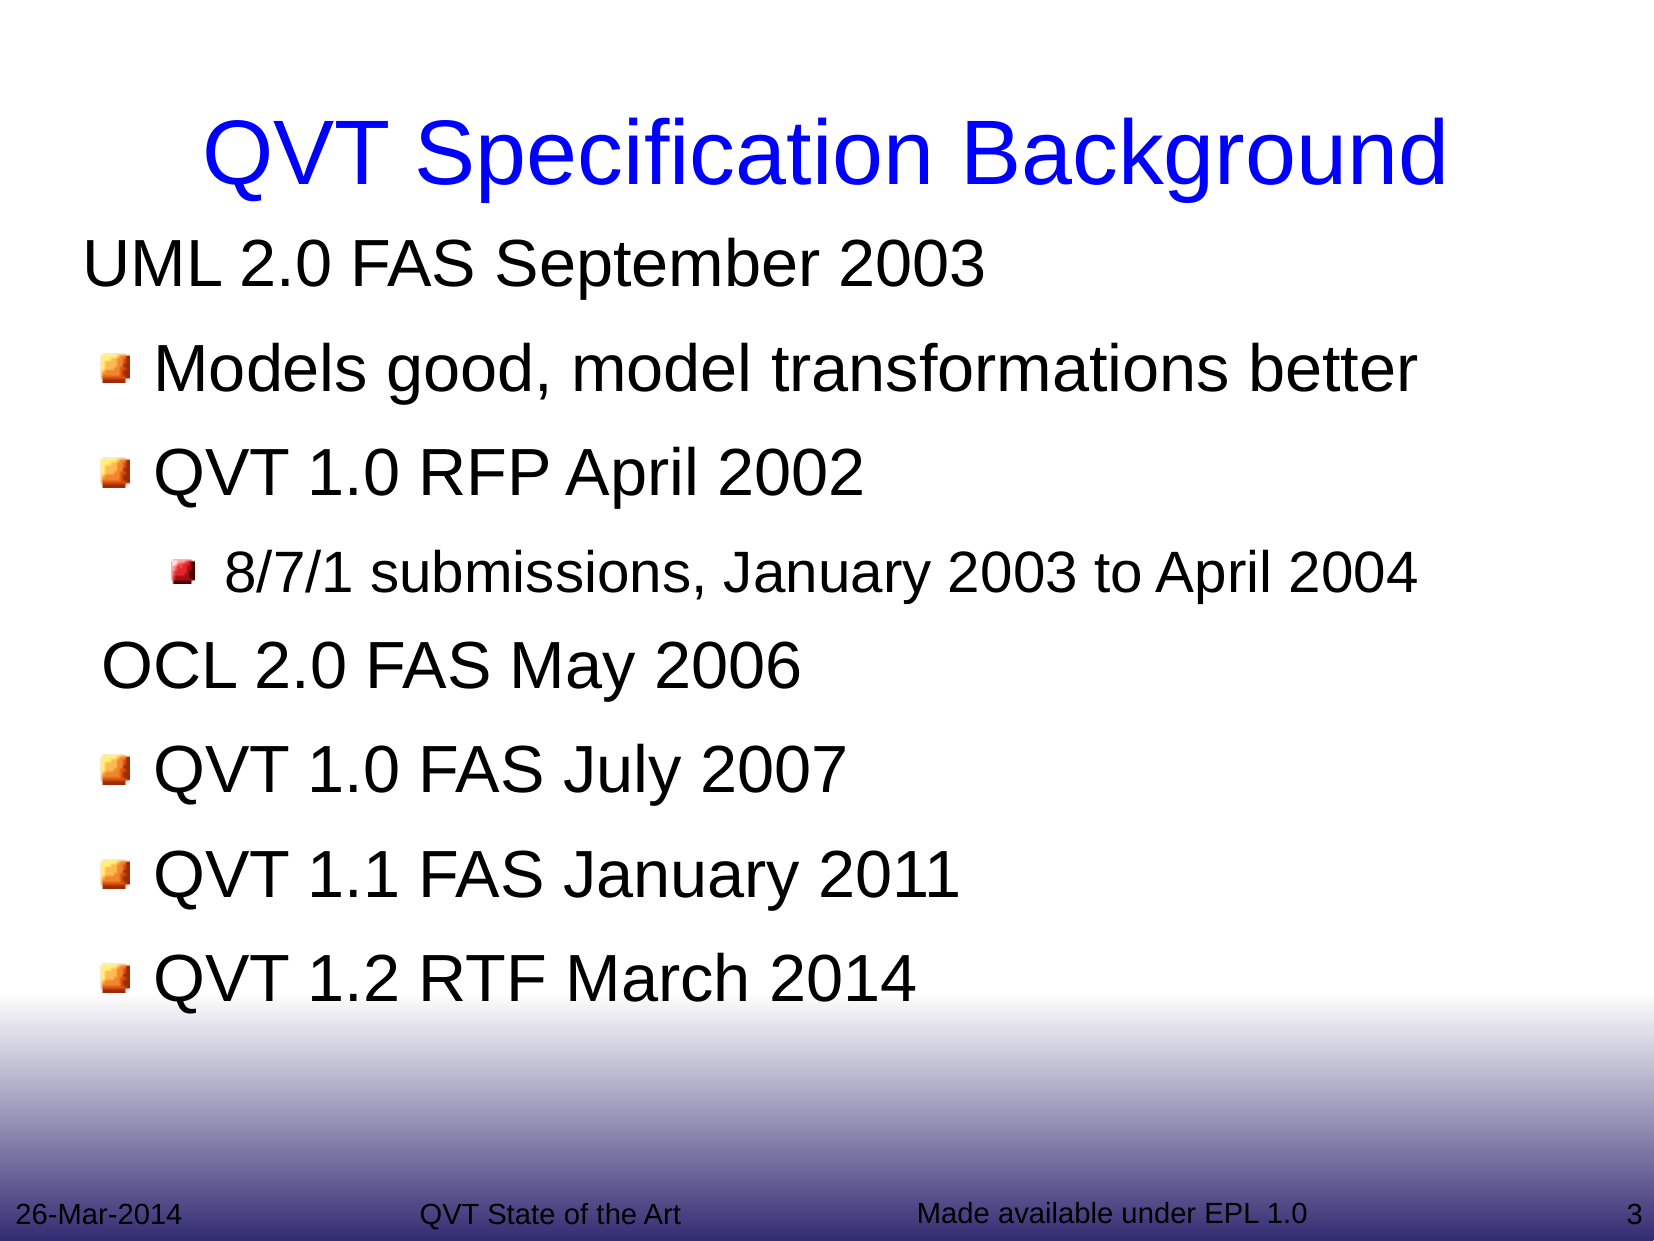

# QVT Specification Background
UML 2.0 FAS September 2003
Models good, model transformations better
QVT 1.0 RFP April 2002
8/7/1 submissions, January 2003 to April 2004
 OCL 2.0 FAS May 2006
QVT 1.0 FAS July 2007
QVT 1.1 FAS January 2011
QVT 1.2 RTF March 2014
26-Mar-2014
QVT State of the Art
3